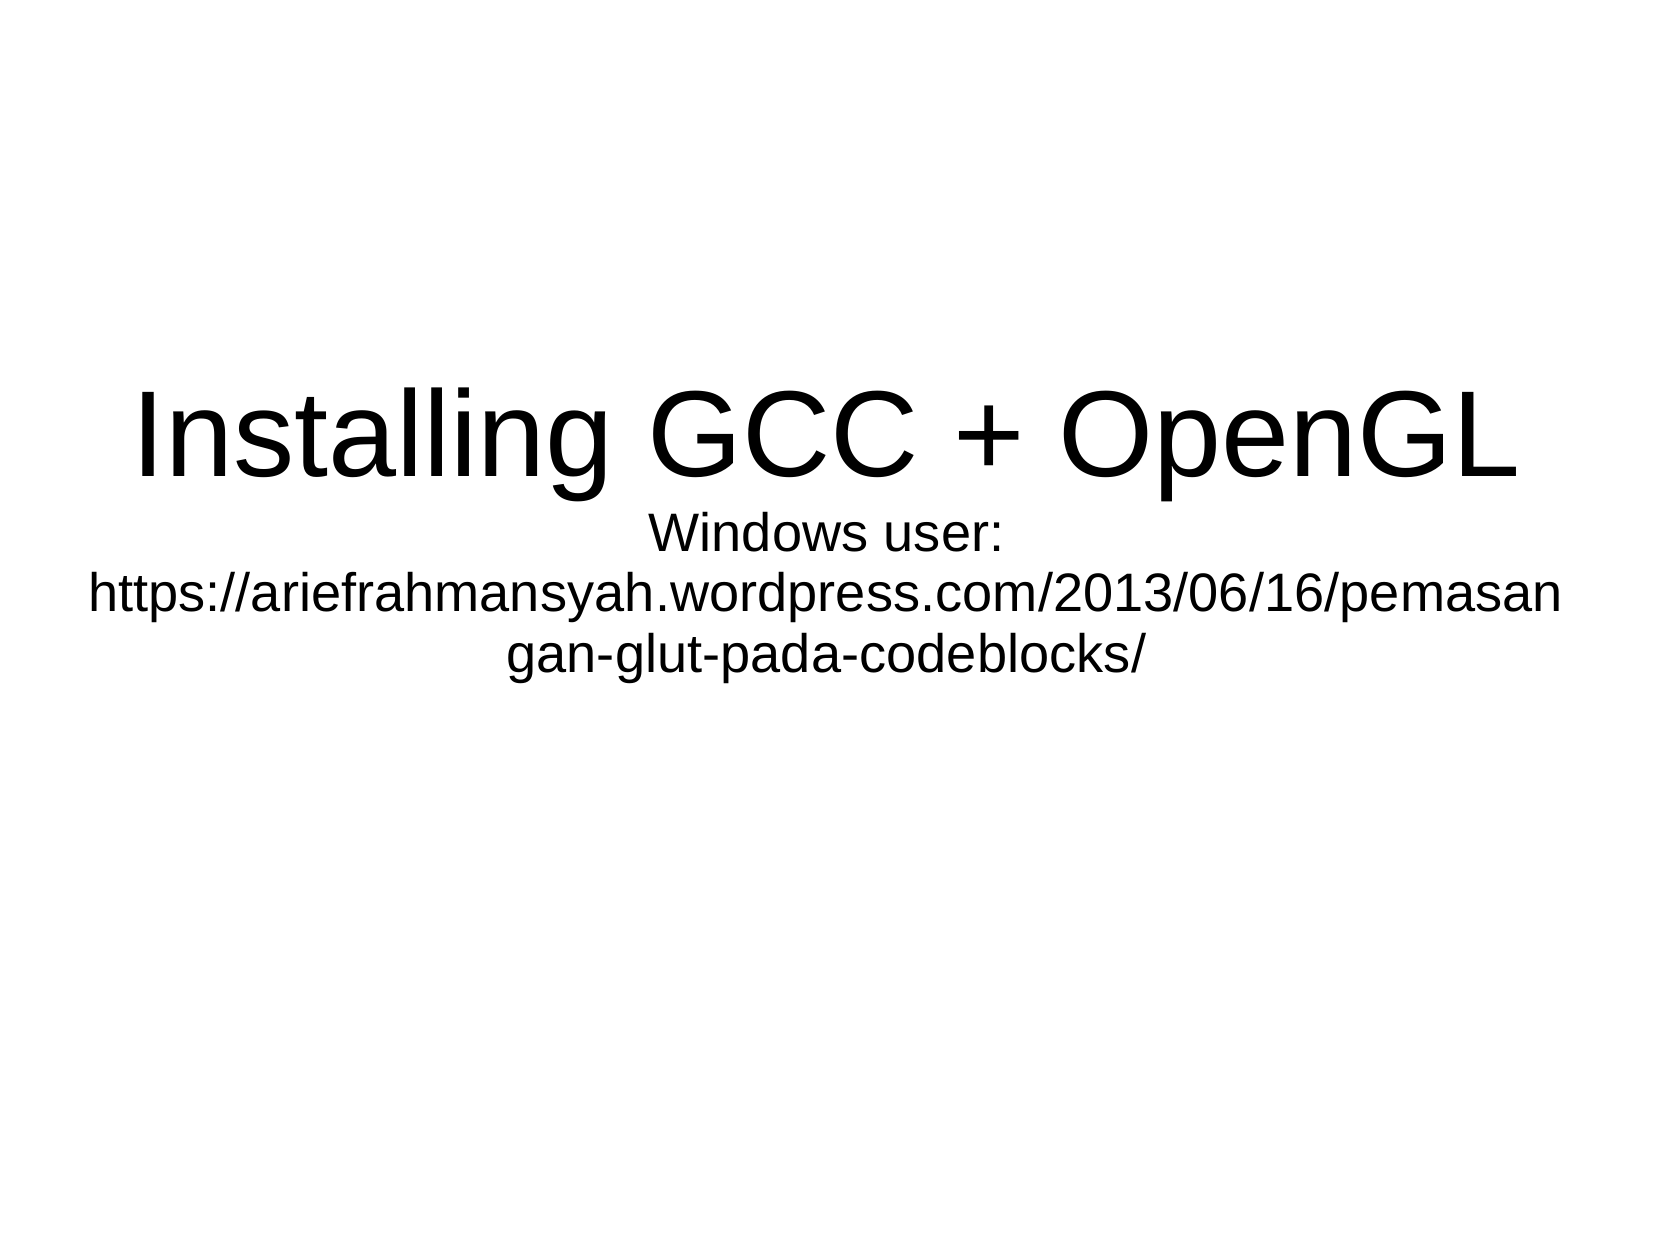

# Installing GCC + OpenGL Windows user: https://ariefrahmansyah.wordpress.com/2013/06/16/pemasangan-glut-pada-codeblocks/